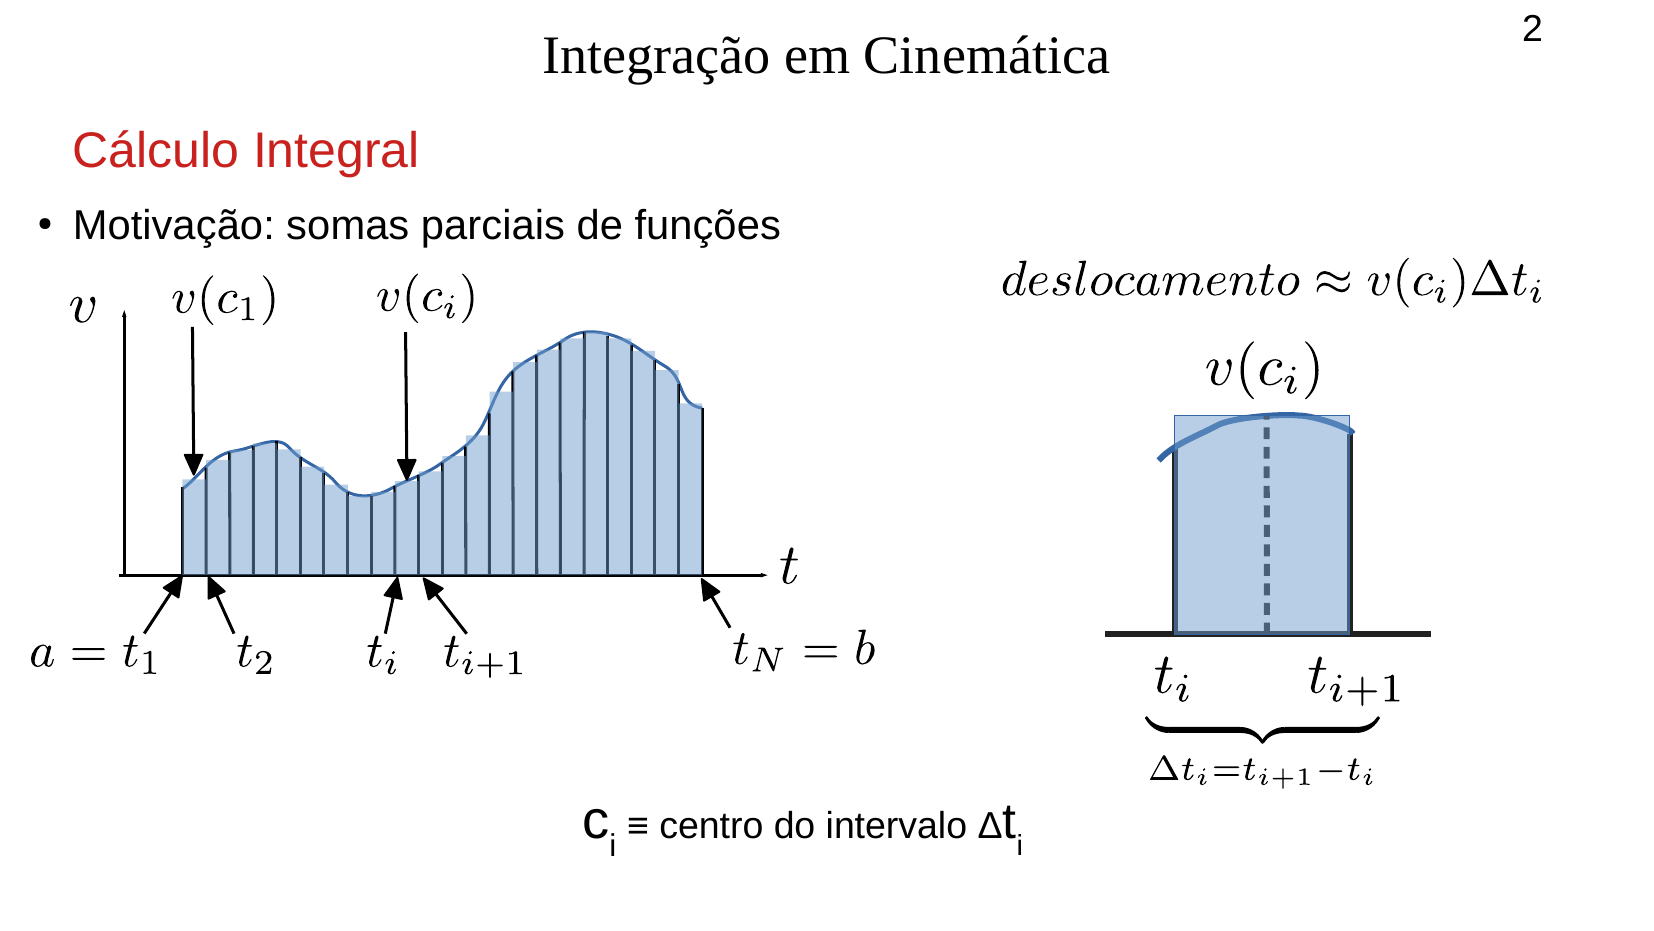

Integração em Cinemática
Cálculo Integral
Motivação: somas parciais de funções
ci ≡ centro do intervalo Δti